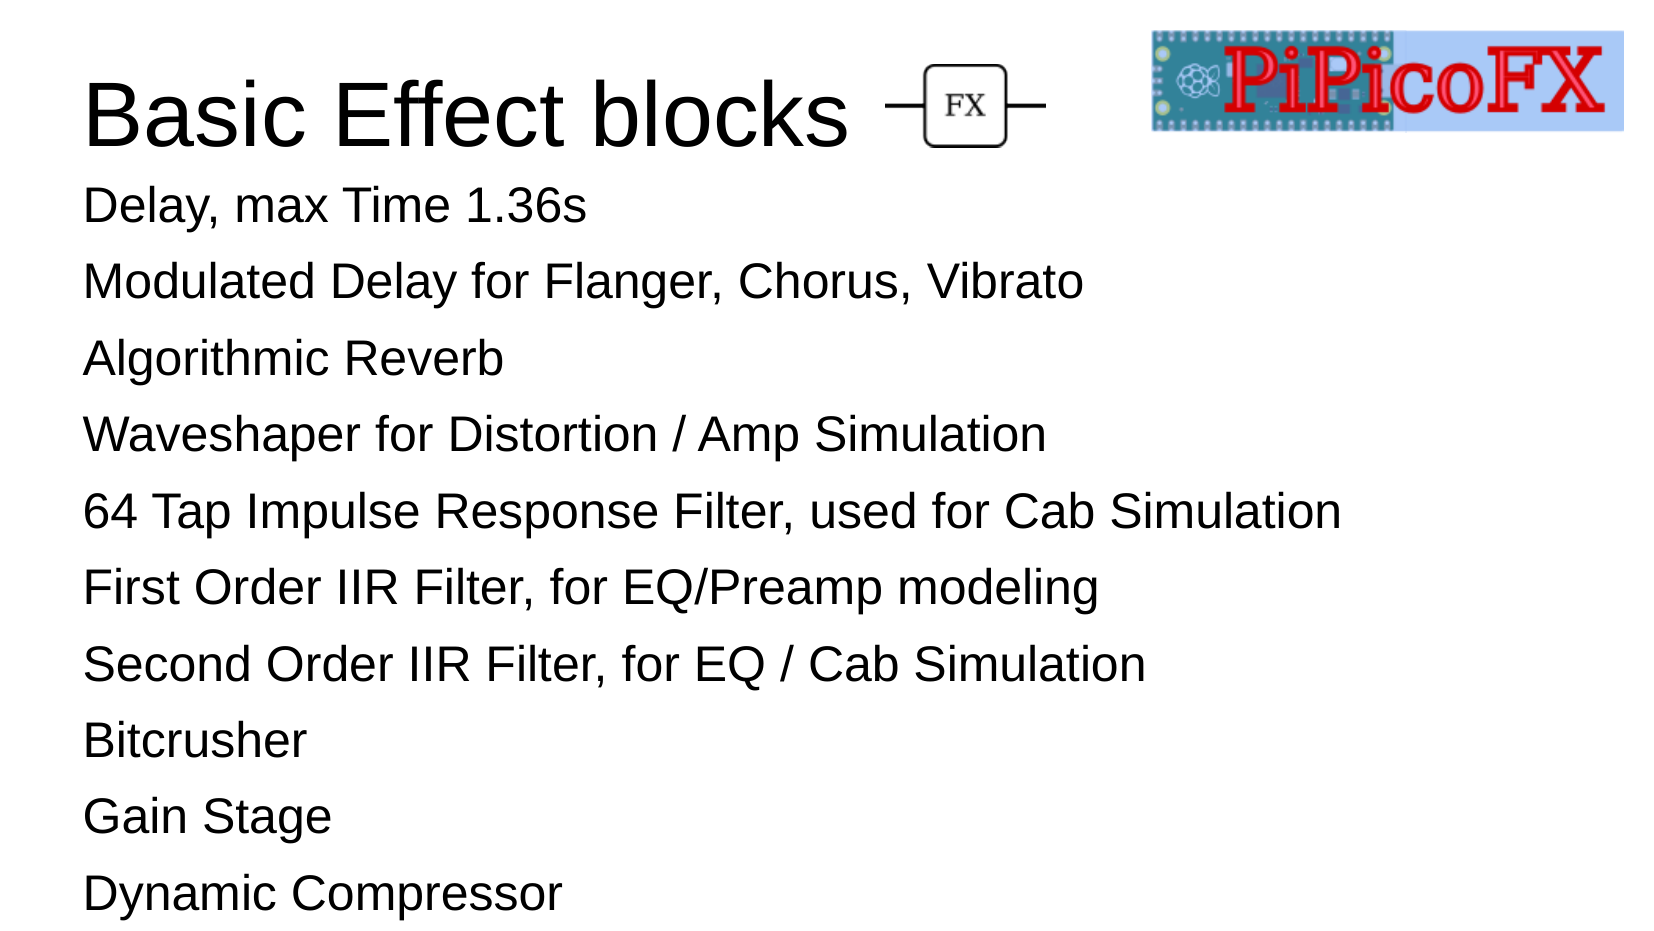

# Basic Effect blocks
Delay, max Time 1.36s
Modulated Delay for Flanger, Chorus, Vibrato
Algorithmic Reverb
Waveshaper for Distortion / Amp Simulation
64 Tap Impulse Response Filter, used for Cab Simulation
First Order IIR Filter, for EQ/Preamp modeling
Second Order IIR Filter, for EQ / Cab Simulation
Bitcrusher
Gain Stage
Dynamic Compressor